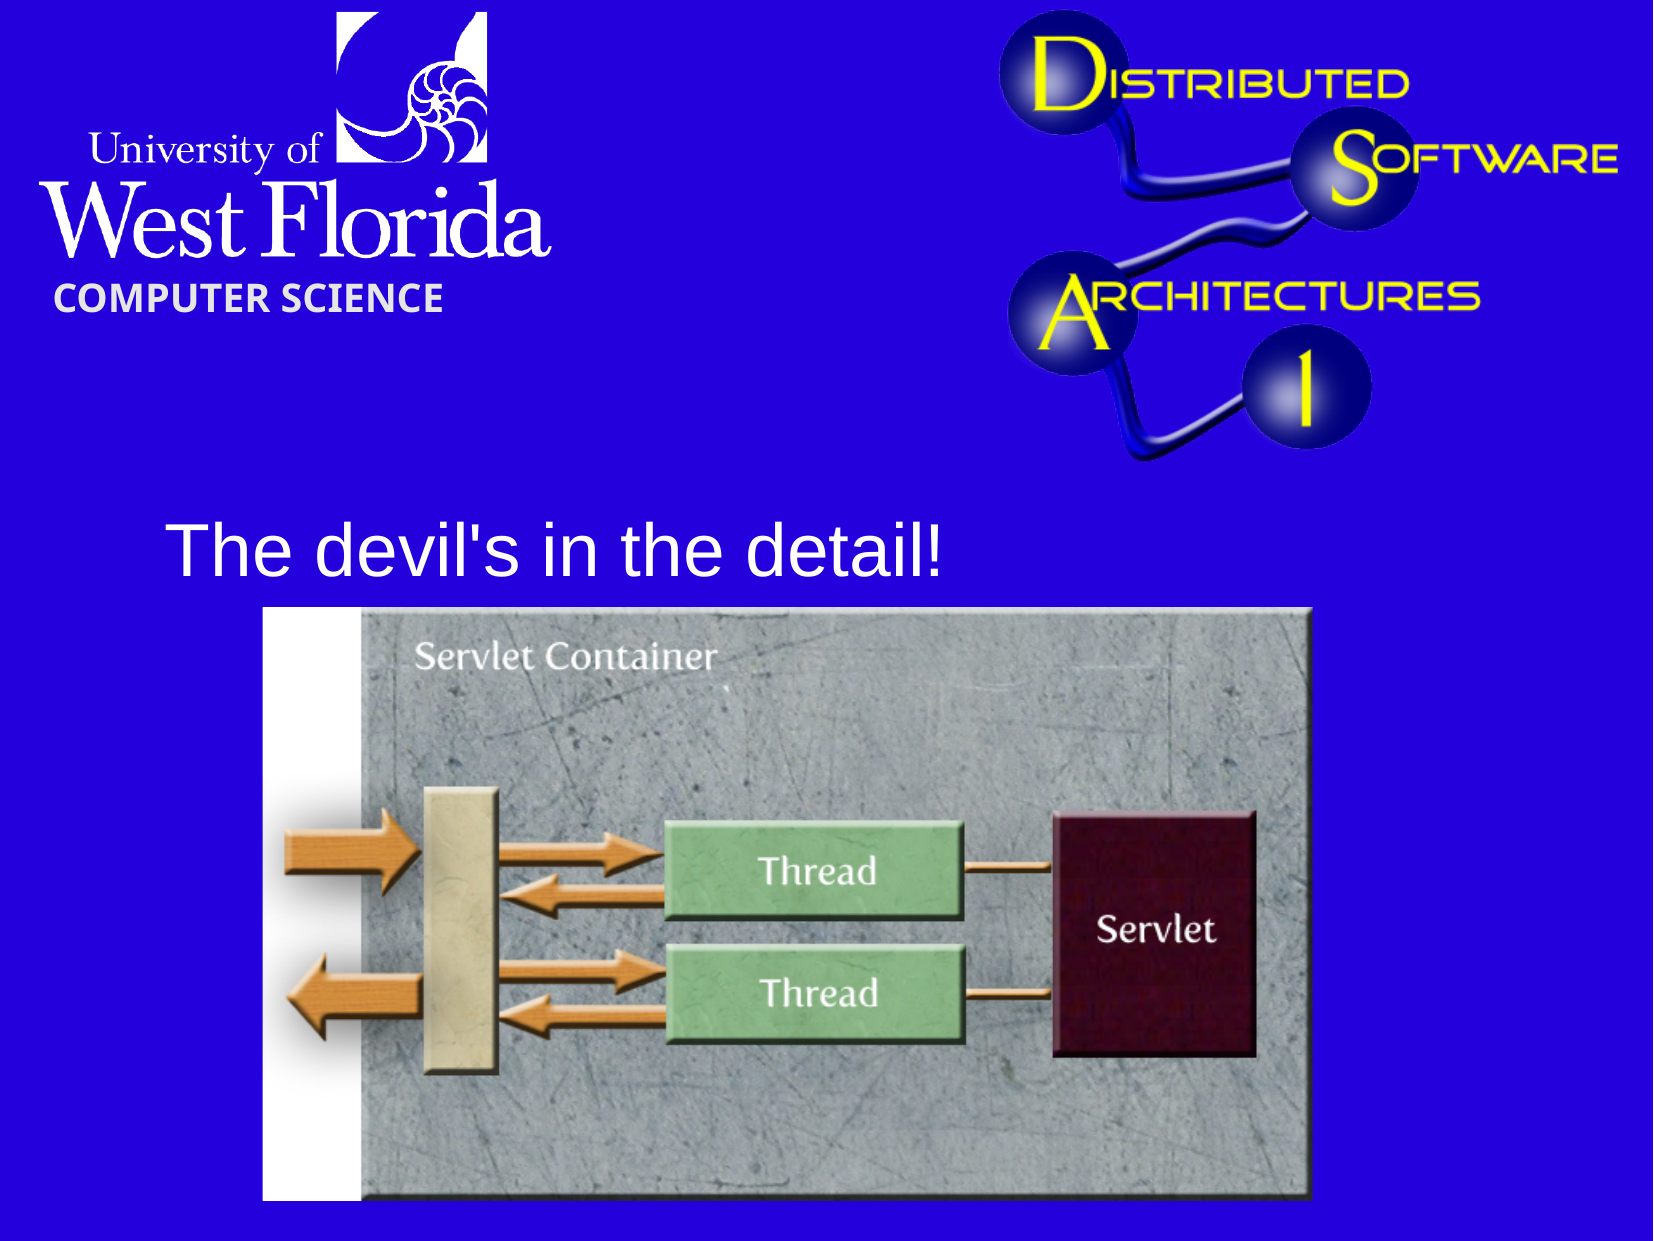

COMPUTER SCIENCE
The devil's in the detail!